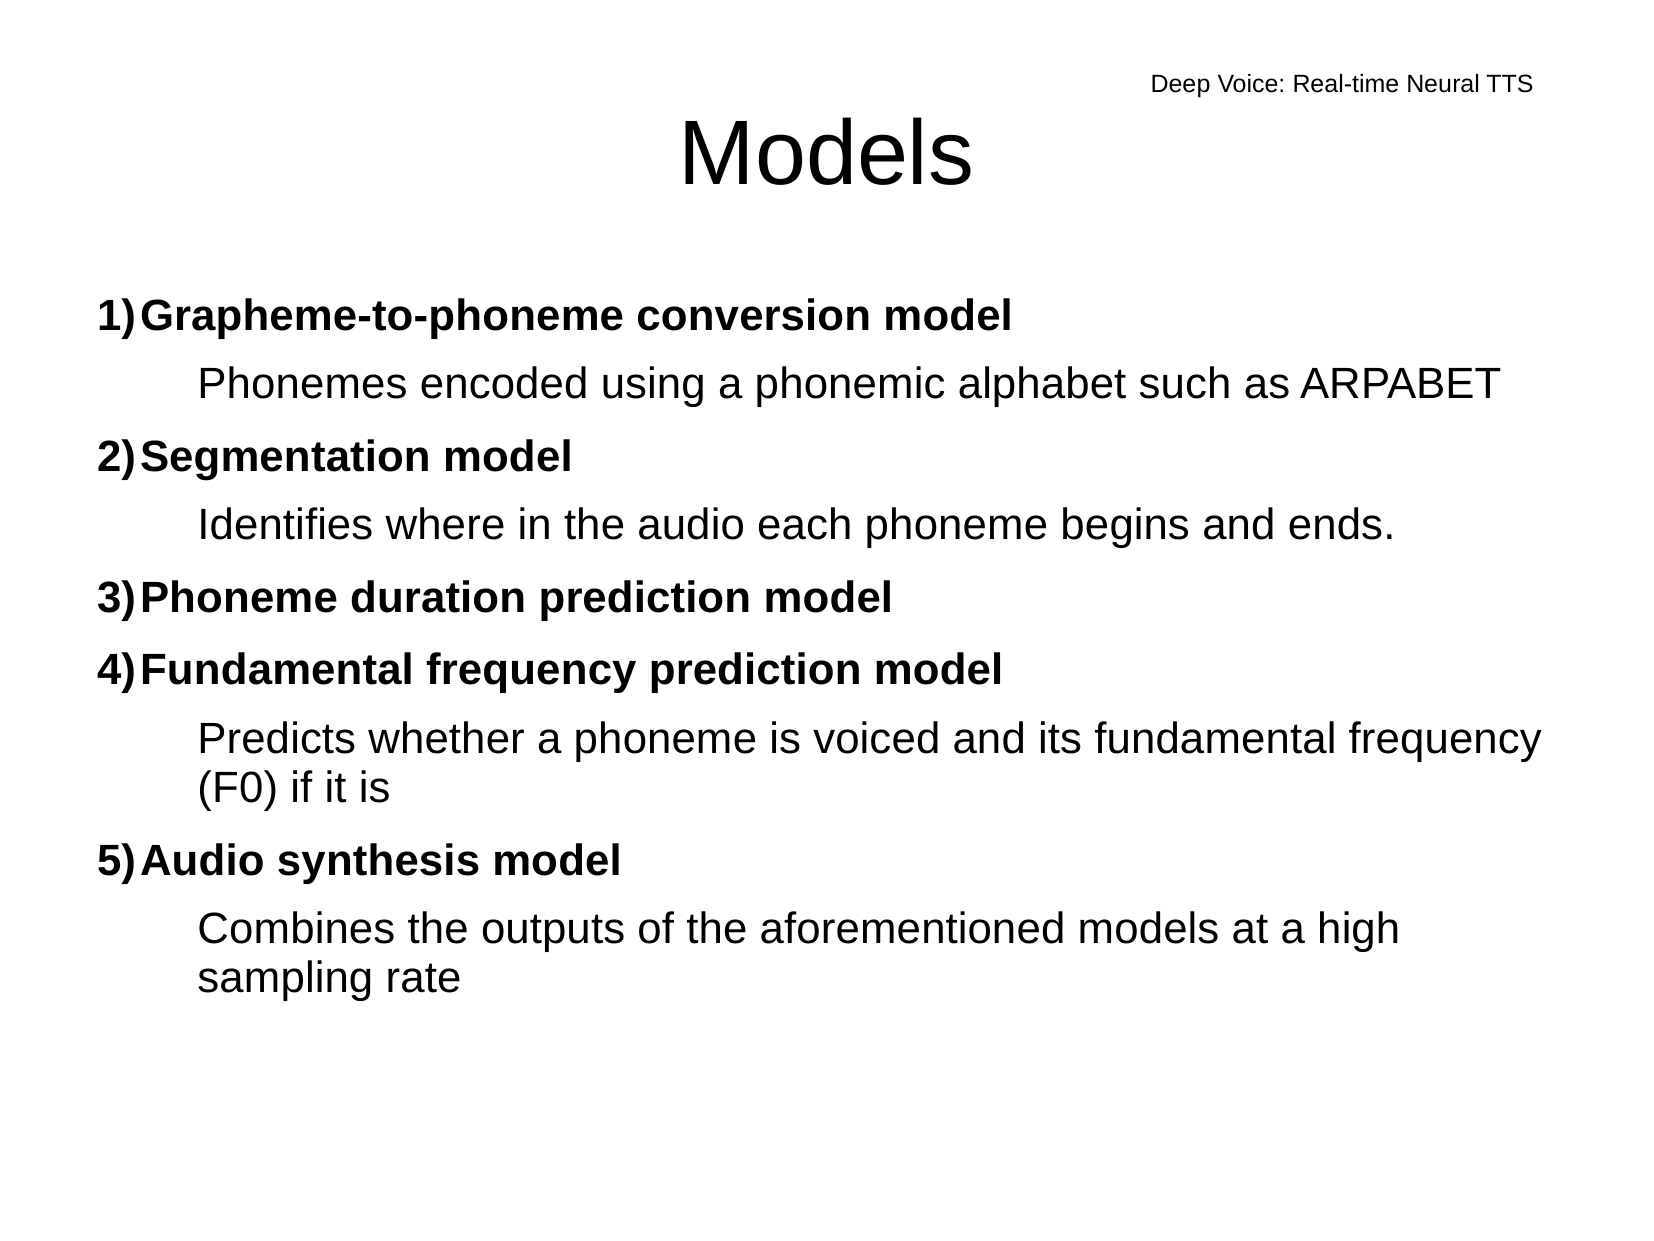

# Models
Deep Voice: Real-time Neural TTS
Grapheme-to-phoneme conversion model
Phonemes encoded using a phonemic alphabet such as ARPABET
Segmentation model
Identifies where in the audio each phoneme begins and ends.
Phoneme duration prediction model
Fundamental frequency prediction model
Predicts whether a phoneme is voiced and its fundamental frequency (F0) if it is
Audio synthesis model
Combines the outputs of the aforementioned models at a high sampling rate